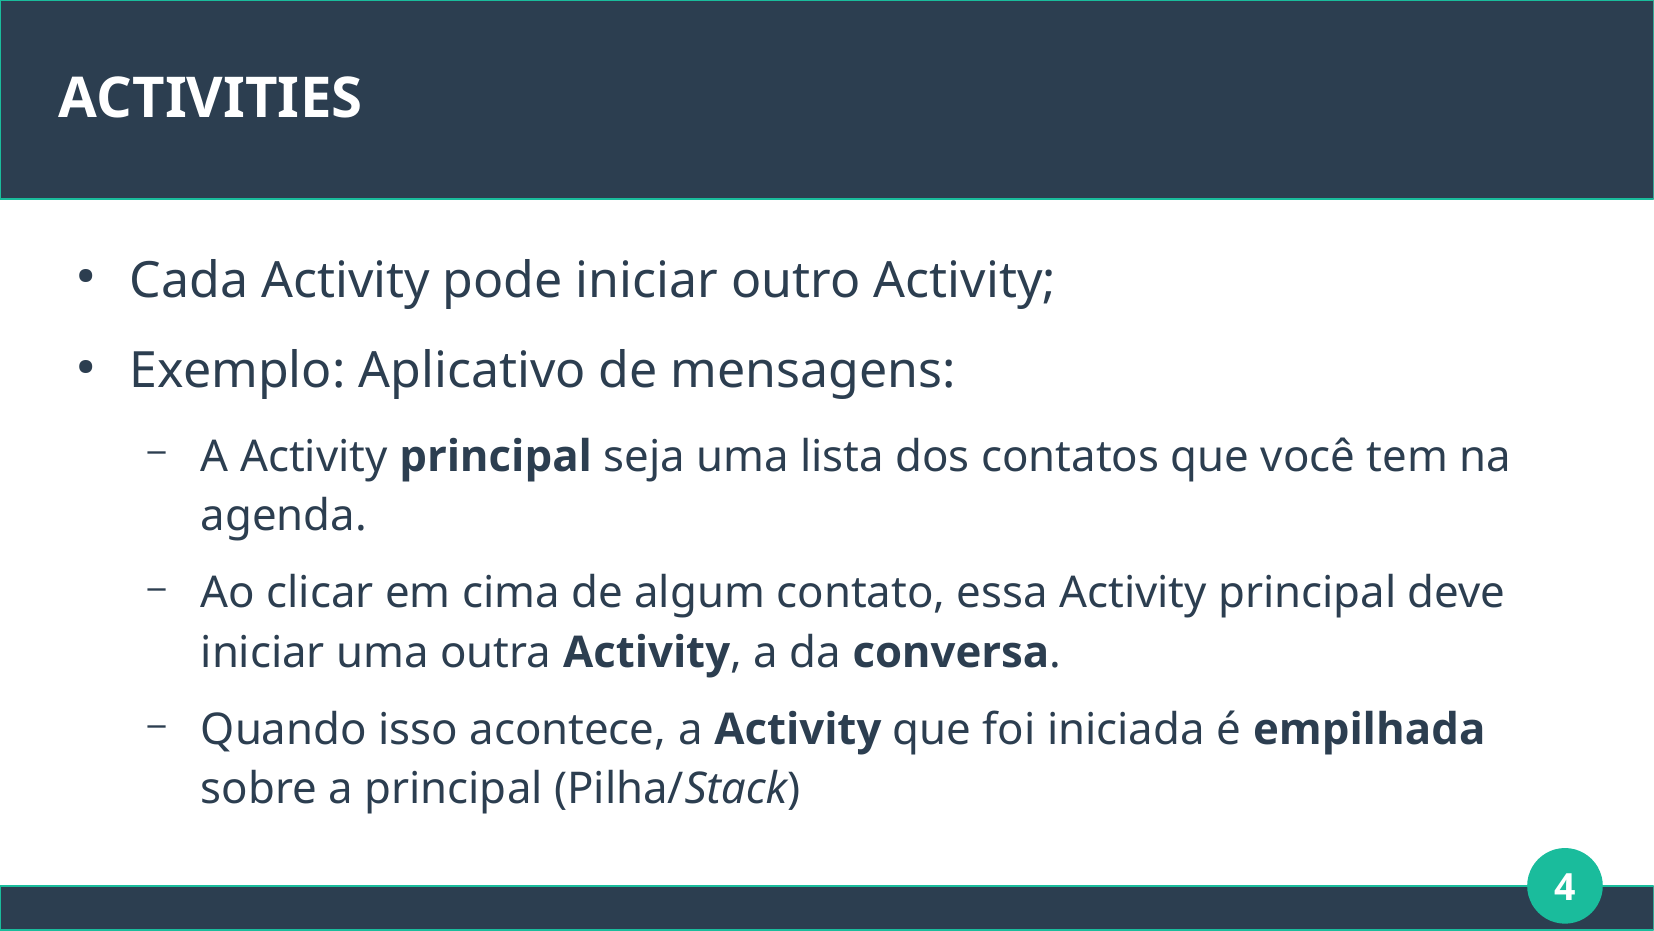

ACTIVITIES
# Cada Activity pode iniciar outro Activity;
Exemplo: Aplicativo de mensagens:
A Activity principal seja uma lista dos contatos que você tem na agenda.
Ao clicar em cima de algum contato, essa Activity principal deve iniciar uma outra Activity, a da conversa.
Quando isso acontece, a Activity que foi iniciada é empilhada sobre a principal (Pilha/Stack)
4